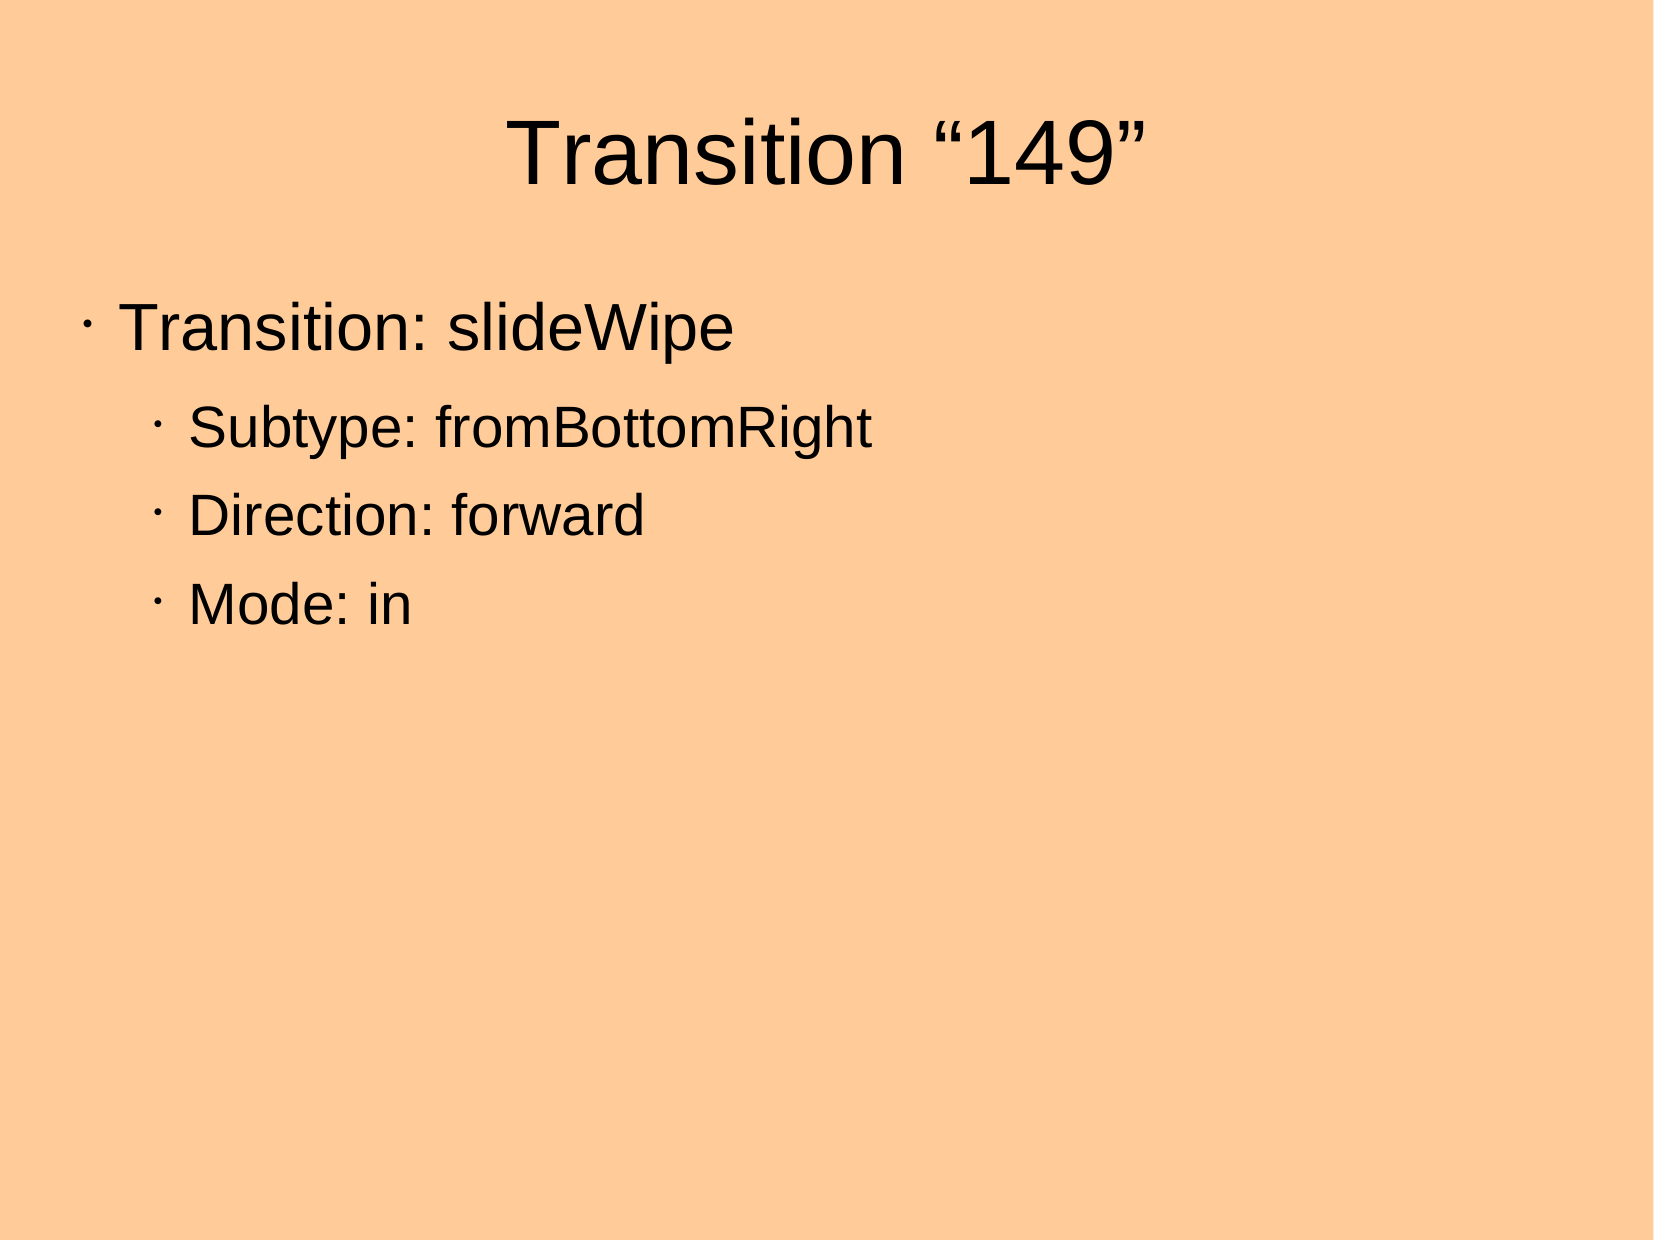

# Transition “149”
Transition: slideWipe
Subtype: fromBottomRight
Direction: forward
Mode: in